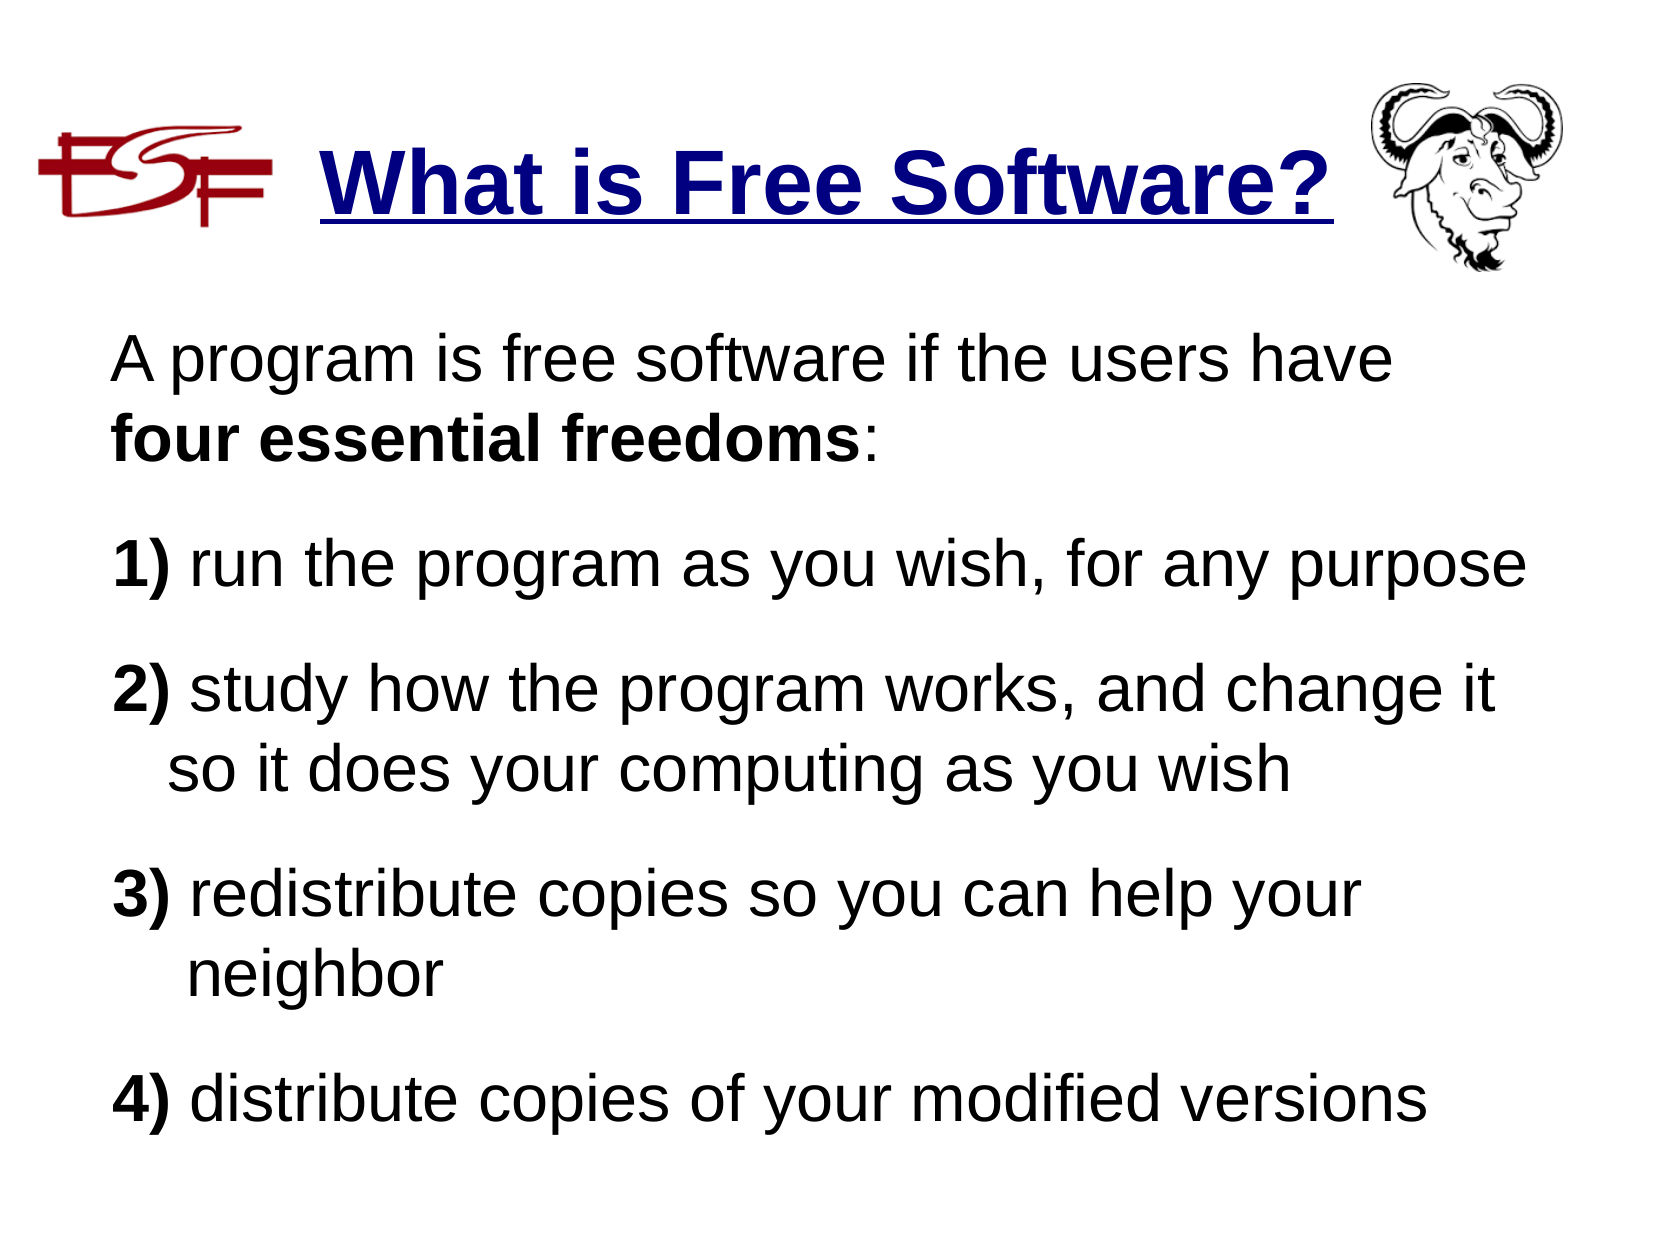

# What is Free Software?
A program is free software if the users have four essential freedoms:
 1) run the program as you wish, for any purpose
 2) study how the program works, and change it so it does your computing as you wish
 3) redistribute copies so you can help your
 neighbor
 4) distribute copies of your modified versions